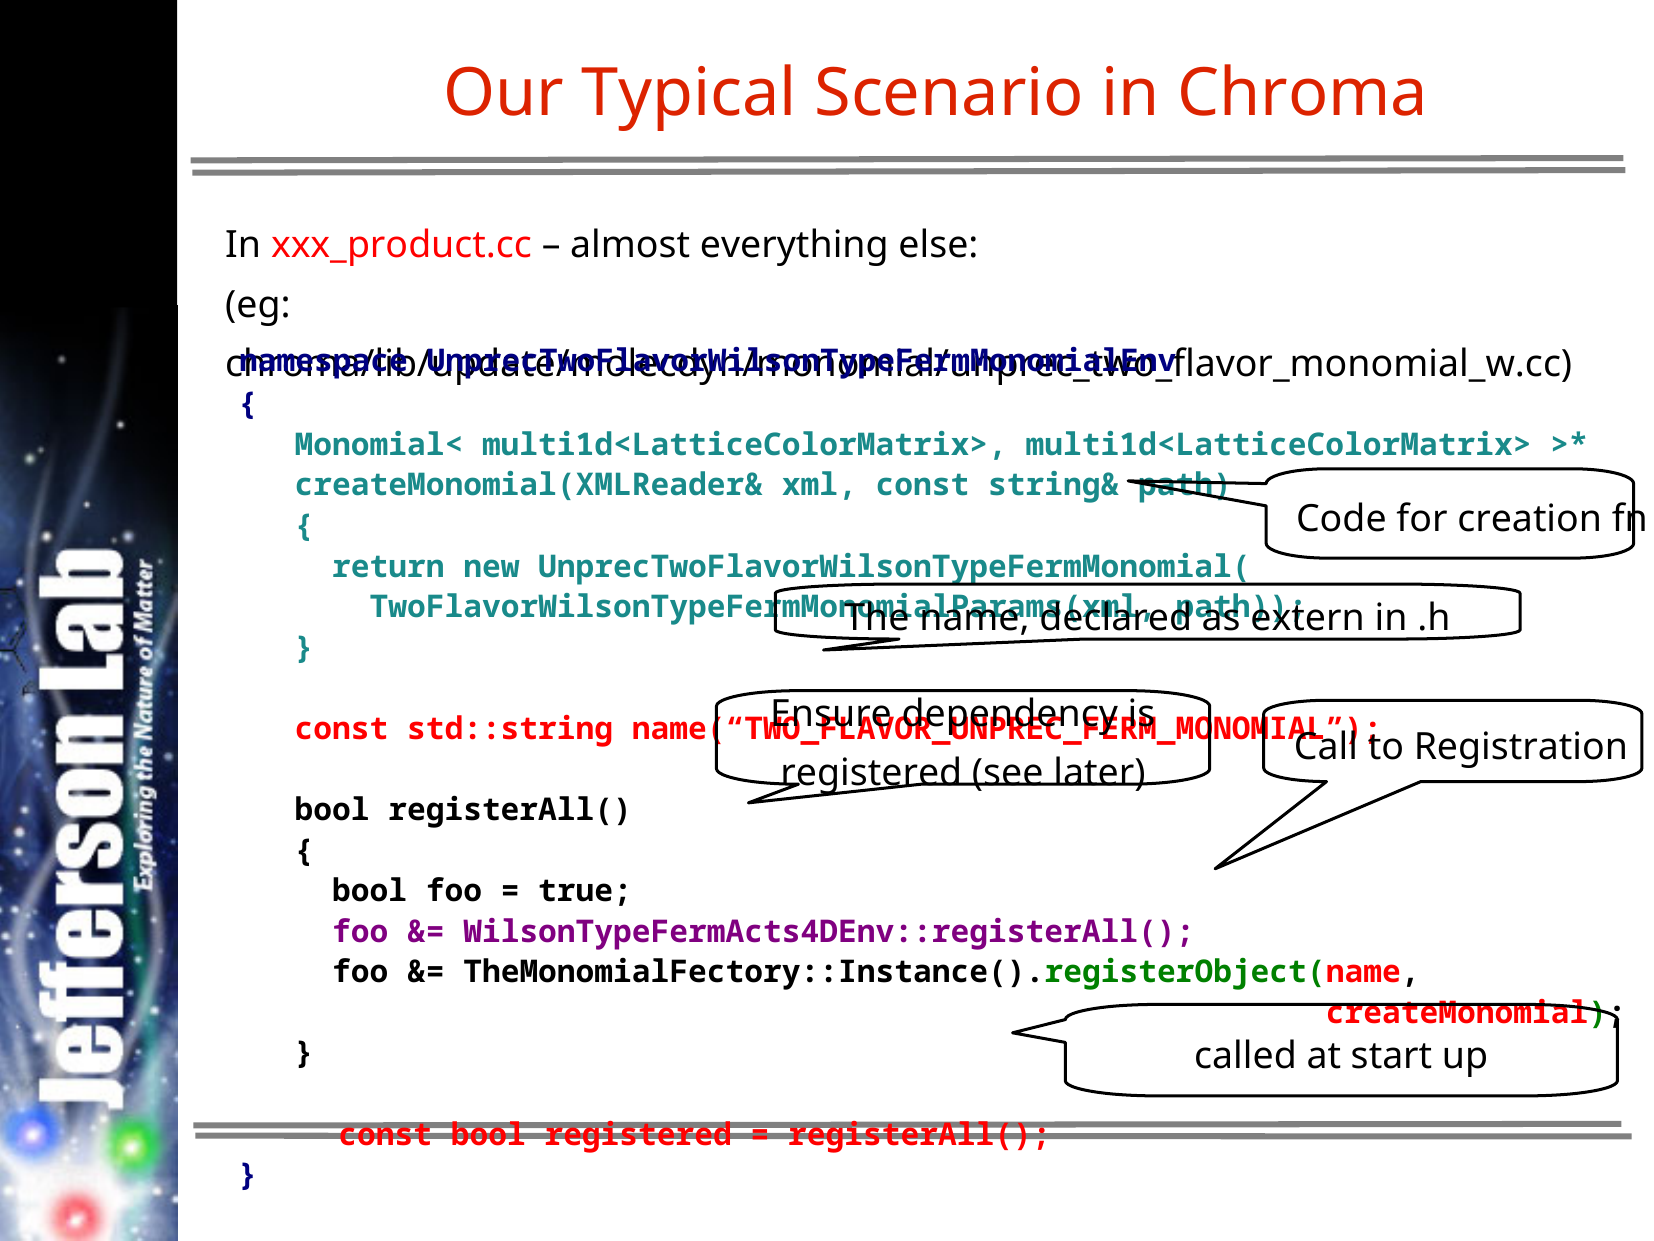

# Our Typical Scenario in Chroma
In xxx_product.cc – almost everything else:
(eg: chroma/lib/update/molecdyn/monomial/unprec_two_flavor_monomial_w.cc)
 namespace UnprecTwoFlavorWilsonTypeFermMonomialEnv
 {
 Monomial< multi1d<LatticeColorMatrix>, multi1d<LatticeColorMatrix> >*
 createMonomial(XMLReader& xml, const string& path)
 {
 return new UnprecTwoFlavorWilsonTypeFermMonomial(
 TwoFlavorWilsonTypeFermMonomialParams(xml, path));
 }
 const std::string name(“TWO_FLAVOR_UNPREC_FERM_MONOMIAL”);
 bool registerAll()
 {
 bool foo = true;
 foo &= WilsonTypeFermActs4DEnv::registerAll();
 foo &= TheMonomialFectory::Instance().registerObject(name,
 createMonomial);
 }
	const bool registered = registerAll();
 }
Code for creation fn
The name, declared as extern in .h
Ensure dependency is
registered (see later)
Call to Registration
called at start up